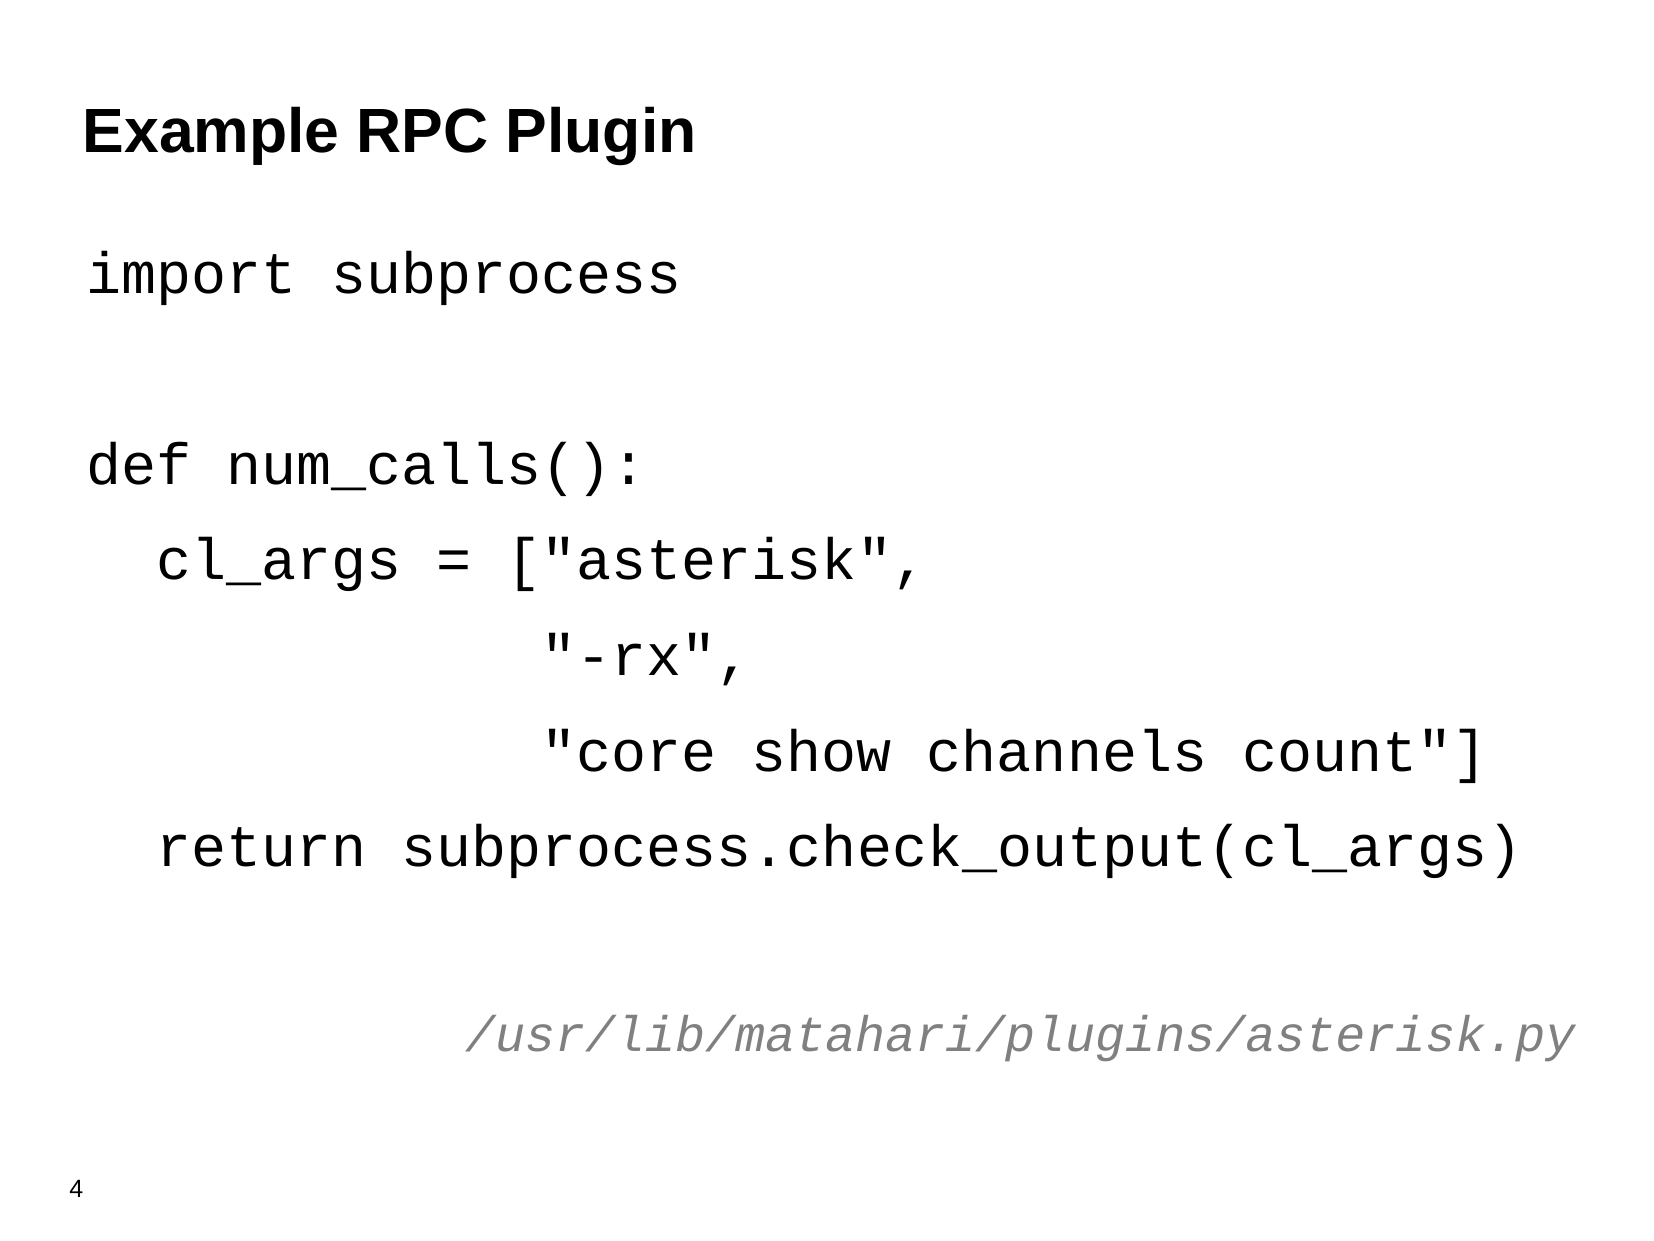

# Example RPC Plugin
import subprocess
def num_calls():
 cl_args = ["asterisk",
 "-rx",
 "core show channels count"]
 return subprocess.check_output(cl_args)
/usr/lib/matahari/plugins/asterisk.py